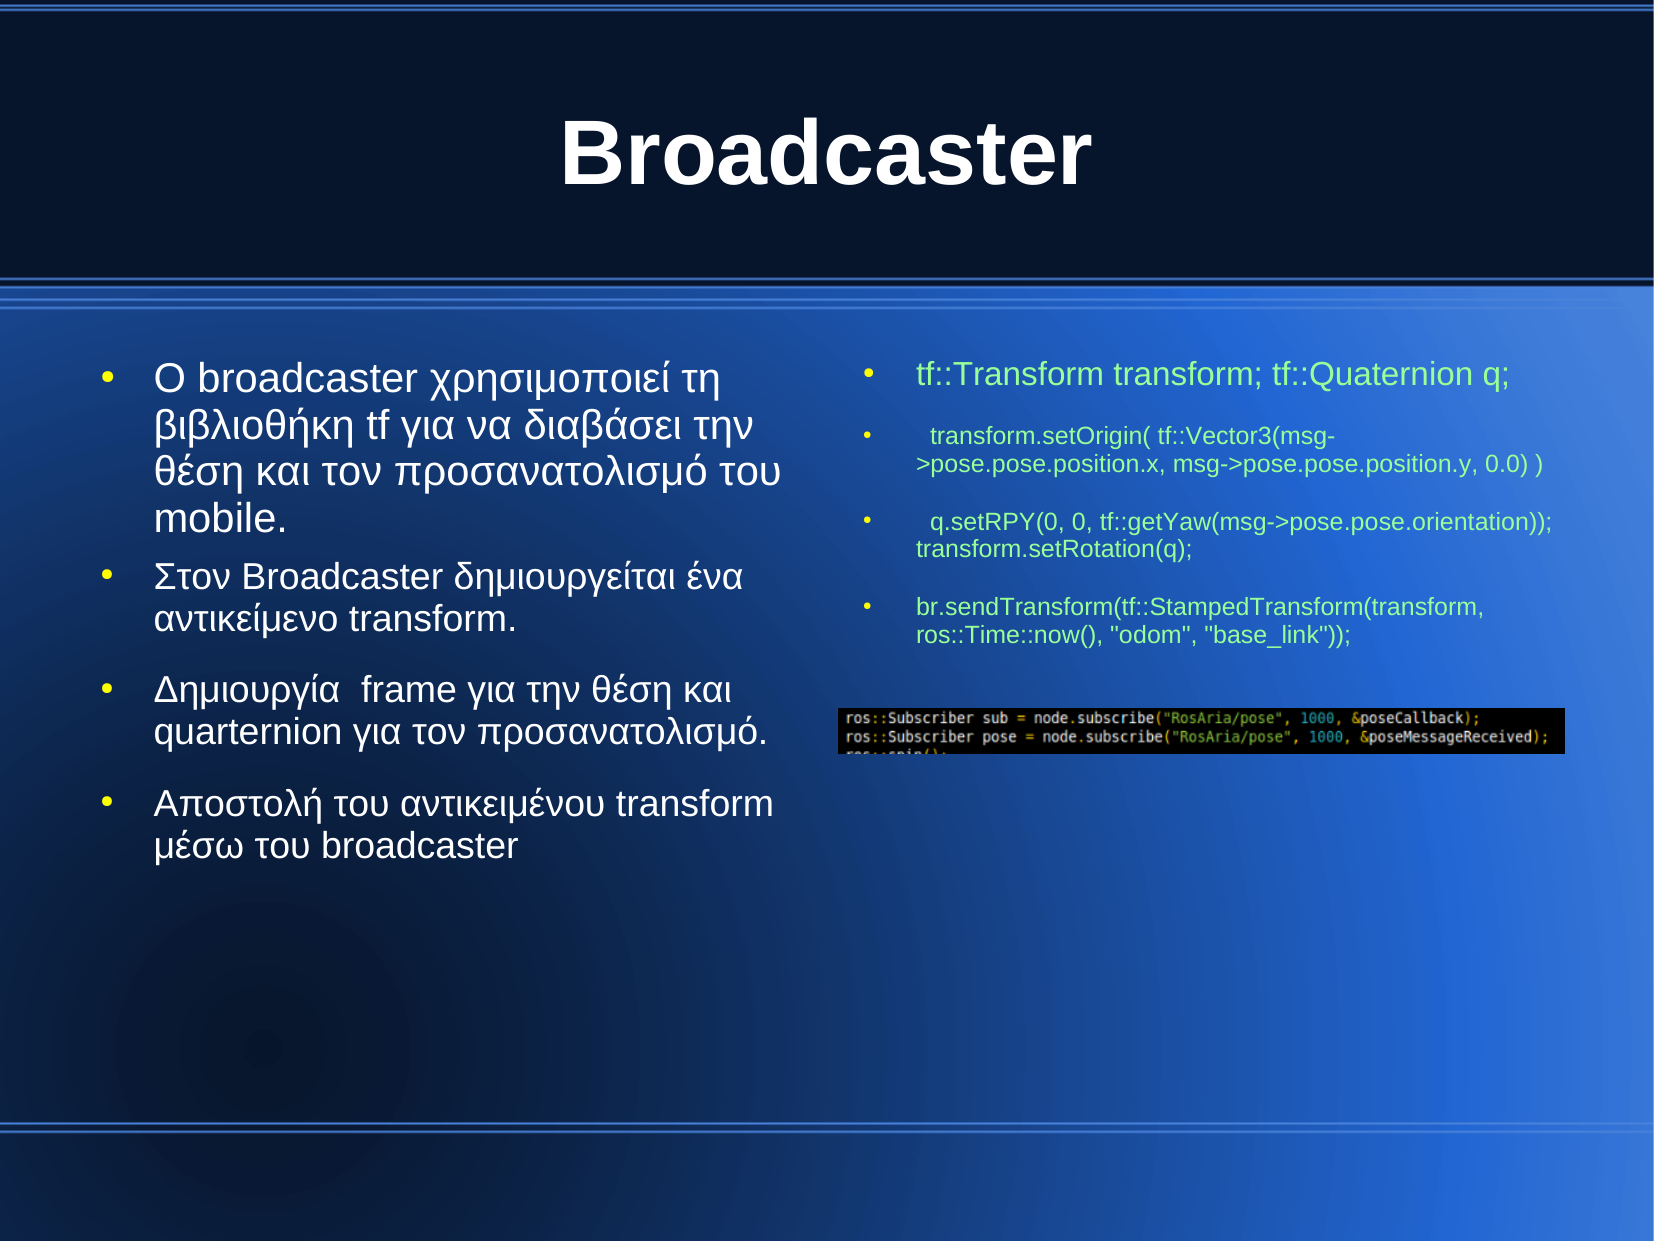

# Broadcaster
Ο broadcaster χρησιμοποιεί τη βιβλιοθήκη tf για να διαβάσει την θέση και τον προσανατολισμό του mobile.
tf::Transform transform; tf::Quaternion q;
 transform.setOrigin( tf::Vector3(msg->pose.pose.position.x, msg->pose.pose.position.y, 0.0) )
 q.setRPY(0, 0, tf::getYaw(msg->pose.pose.orientation)); transform.setRotation(q);
br.sendTransform(tf::StampedTransform(transform, ros::Time::now(), "odom", "base_link"));
Στον Broadcaster δημιουργείται ένα αντικείμενο transform.
Δημιουργία frame για την θέση και quarternion για τον προσανατολισμό.
Αποστολή του αντικειμένου transform μέσω του broadcaster